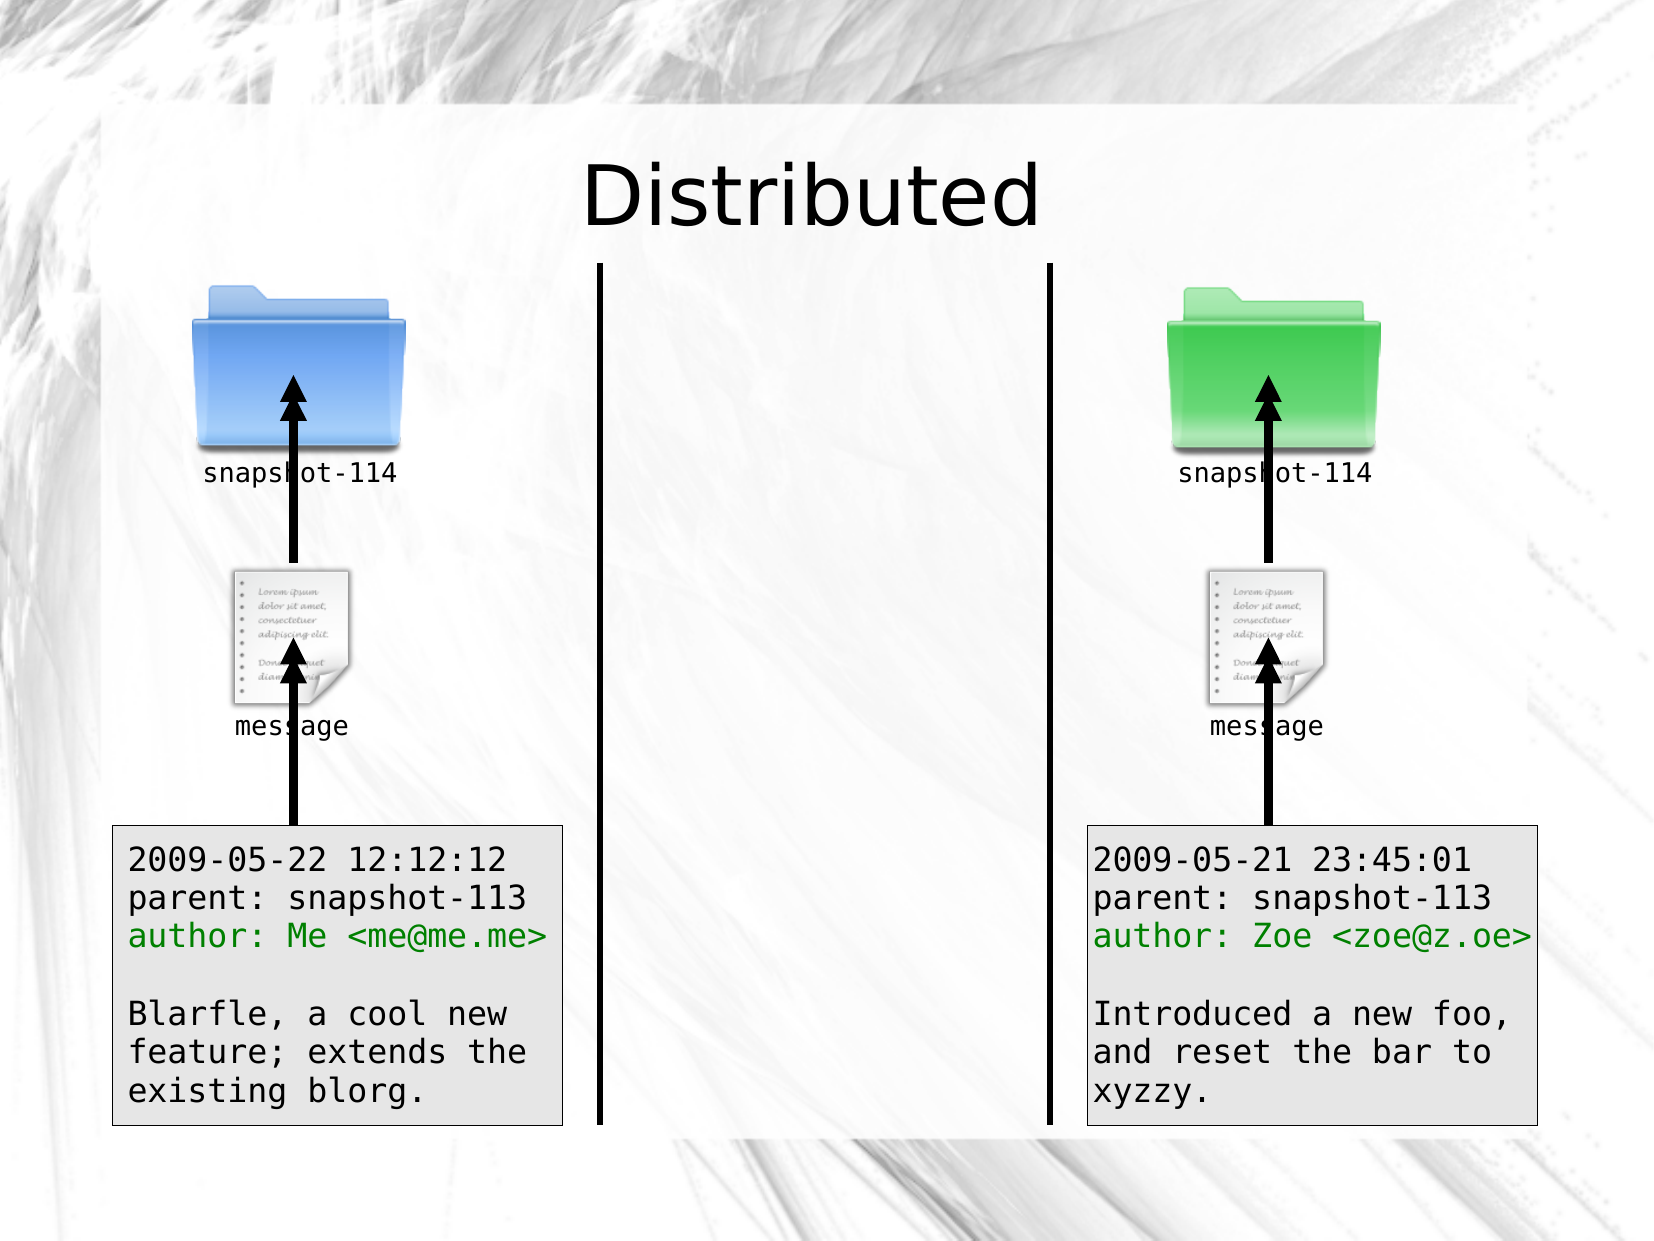

# Distributed
snapshot-114
message
snapshot-114
message
2009-05-22 12:12:12
parent: snapshot-113
author: Me <me@me.me>
Blarfle, a cool new
feature; extends the
existing blorg.
2009-05-21 23:45:01
parent: snapshot-113
author: Zoe <zoe@z.oe>
Introduced a new foo,
and reset the bar to
xyzzy.